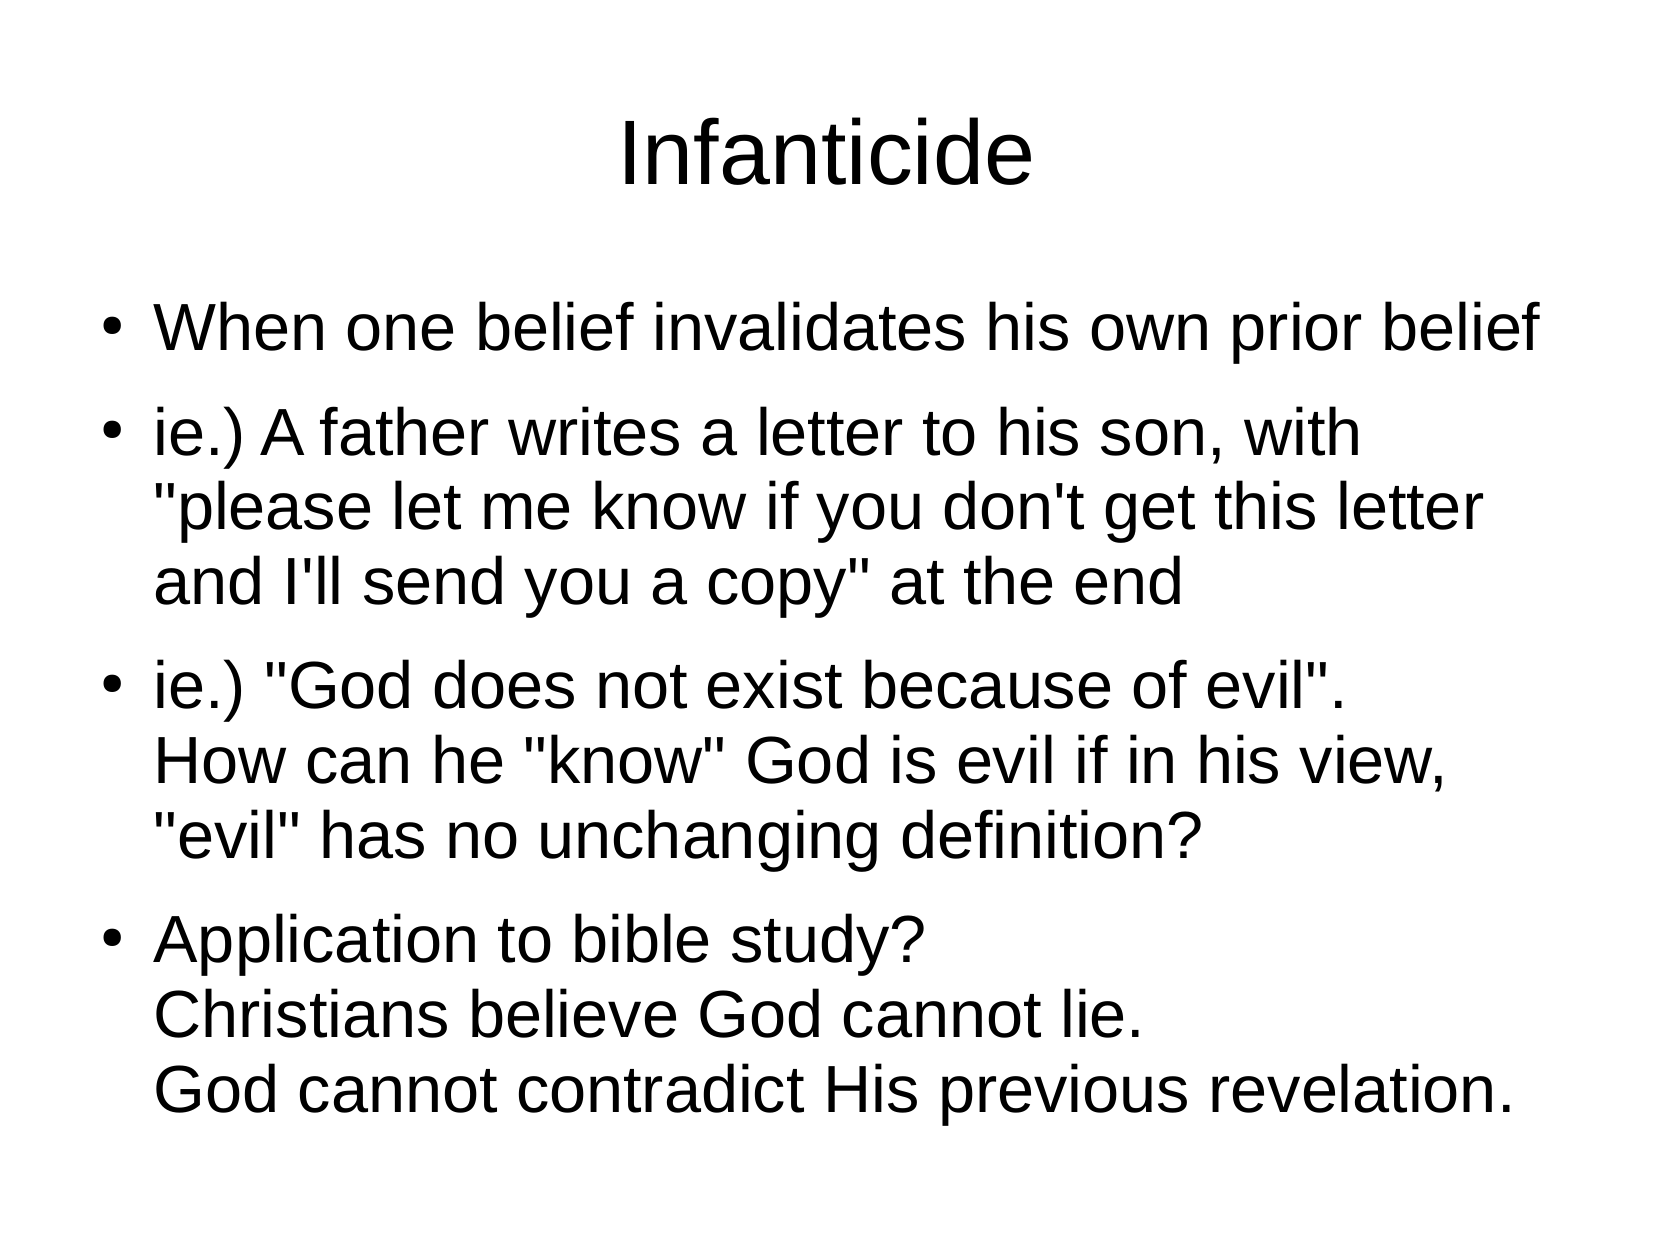

# Infanticide
When one belief invalidates his own prior belief
ie.) A father writes a letter to his son, with "please let me know if you don't get this letter and I'll send you a copy" at the end
ie.) "God does not exist because of evil".
How can he "know" God is evil if in his view, "evil" has no unchanging definition?
Application to bible study?
Christians believe God cannot lie.
God cannot contradict His previous revelation.